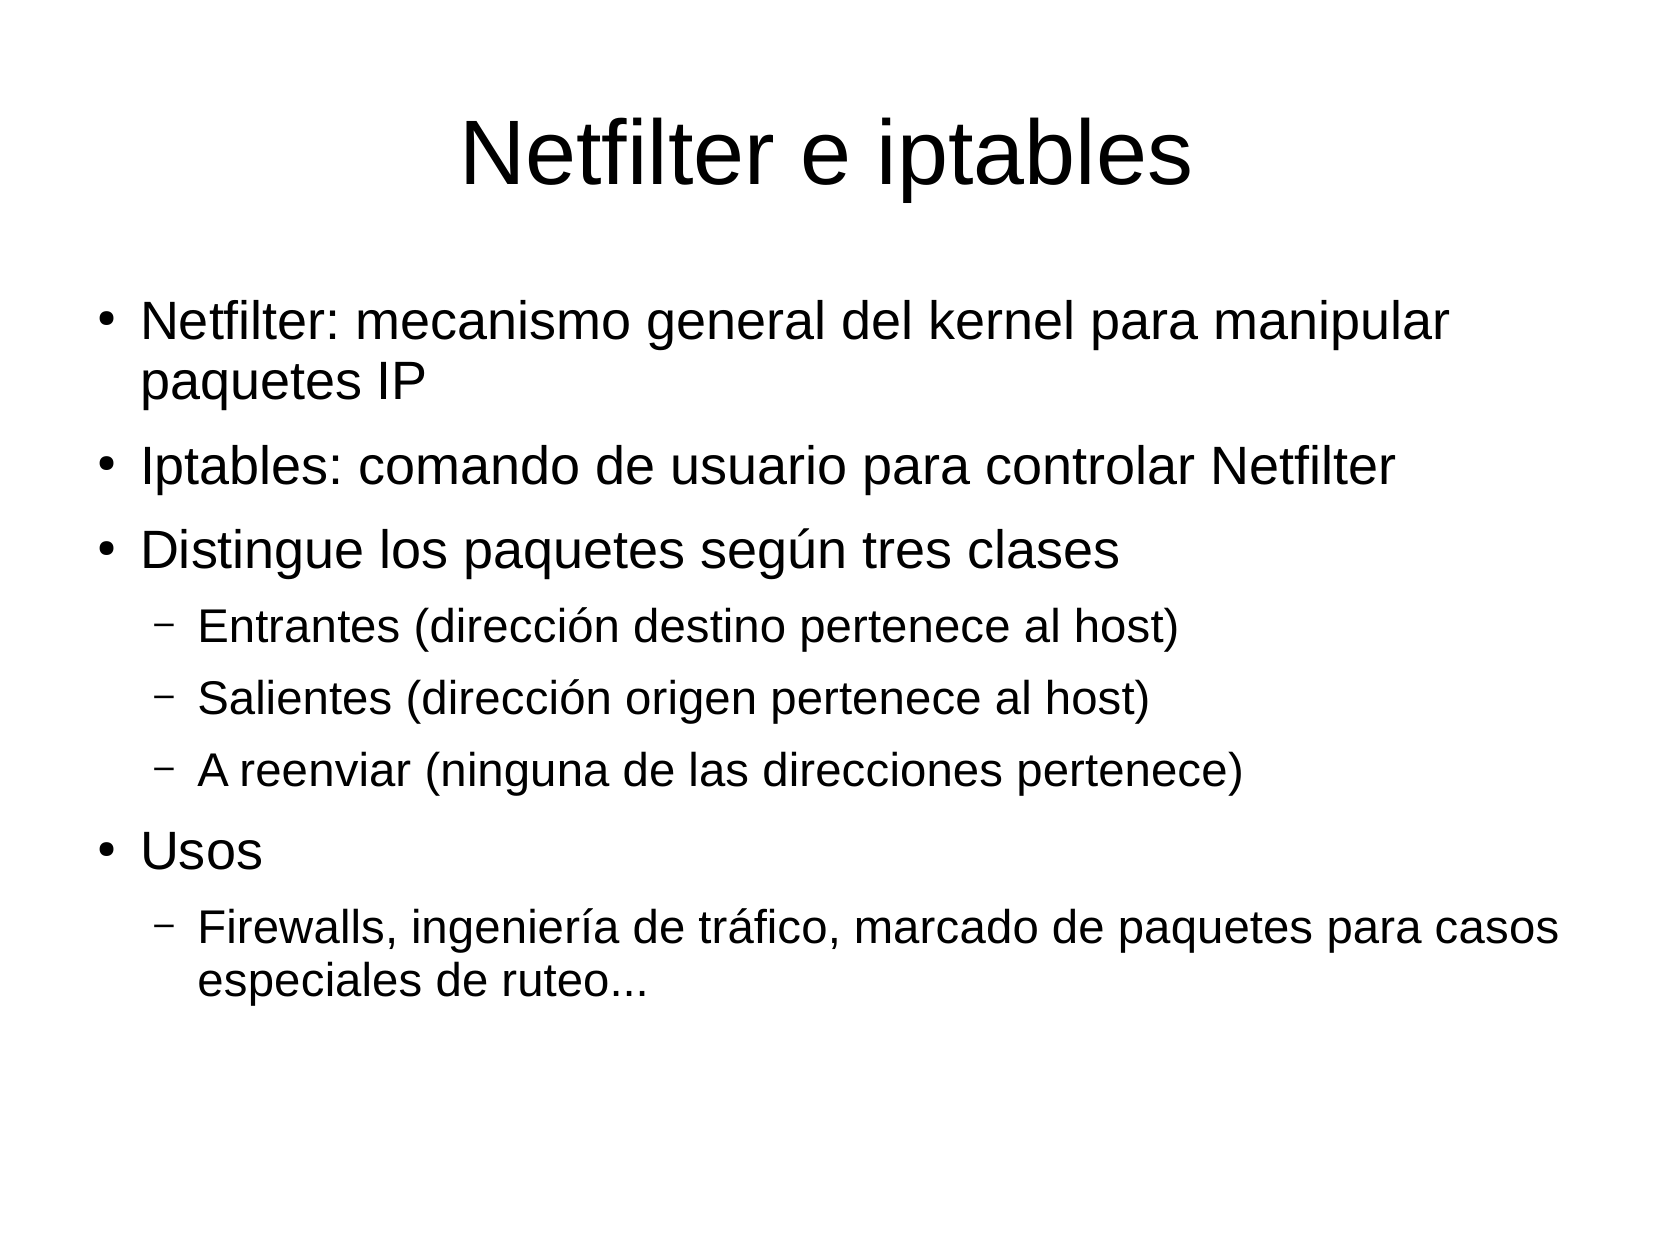

# Netfilter e iptables
Netfilter: mecanismo general del kernel para manipular paquetes IP
Iptables: comando de usuario para controlar Netfilter
Distingue los paquetes según tres clases
Entrantes (dirección destino pertenece al host)
Salientes (dirección origen pertenece al host)
A reenviar (ninguna de las direcciones pertenece)
Usos
Firewalls, ingeniería de tráfico, marcado de paquetes para casos especiales de ruteo...